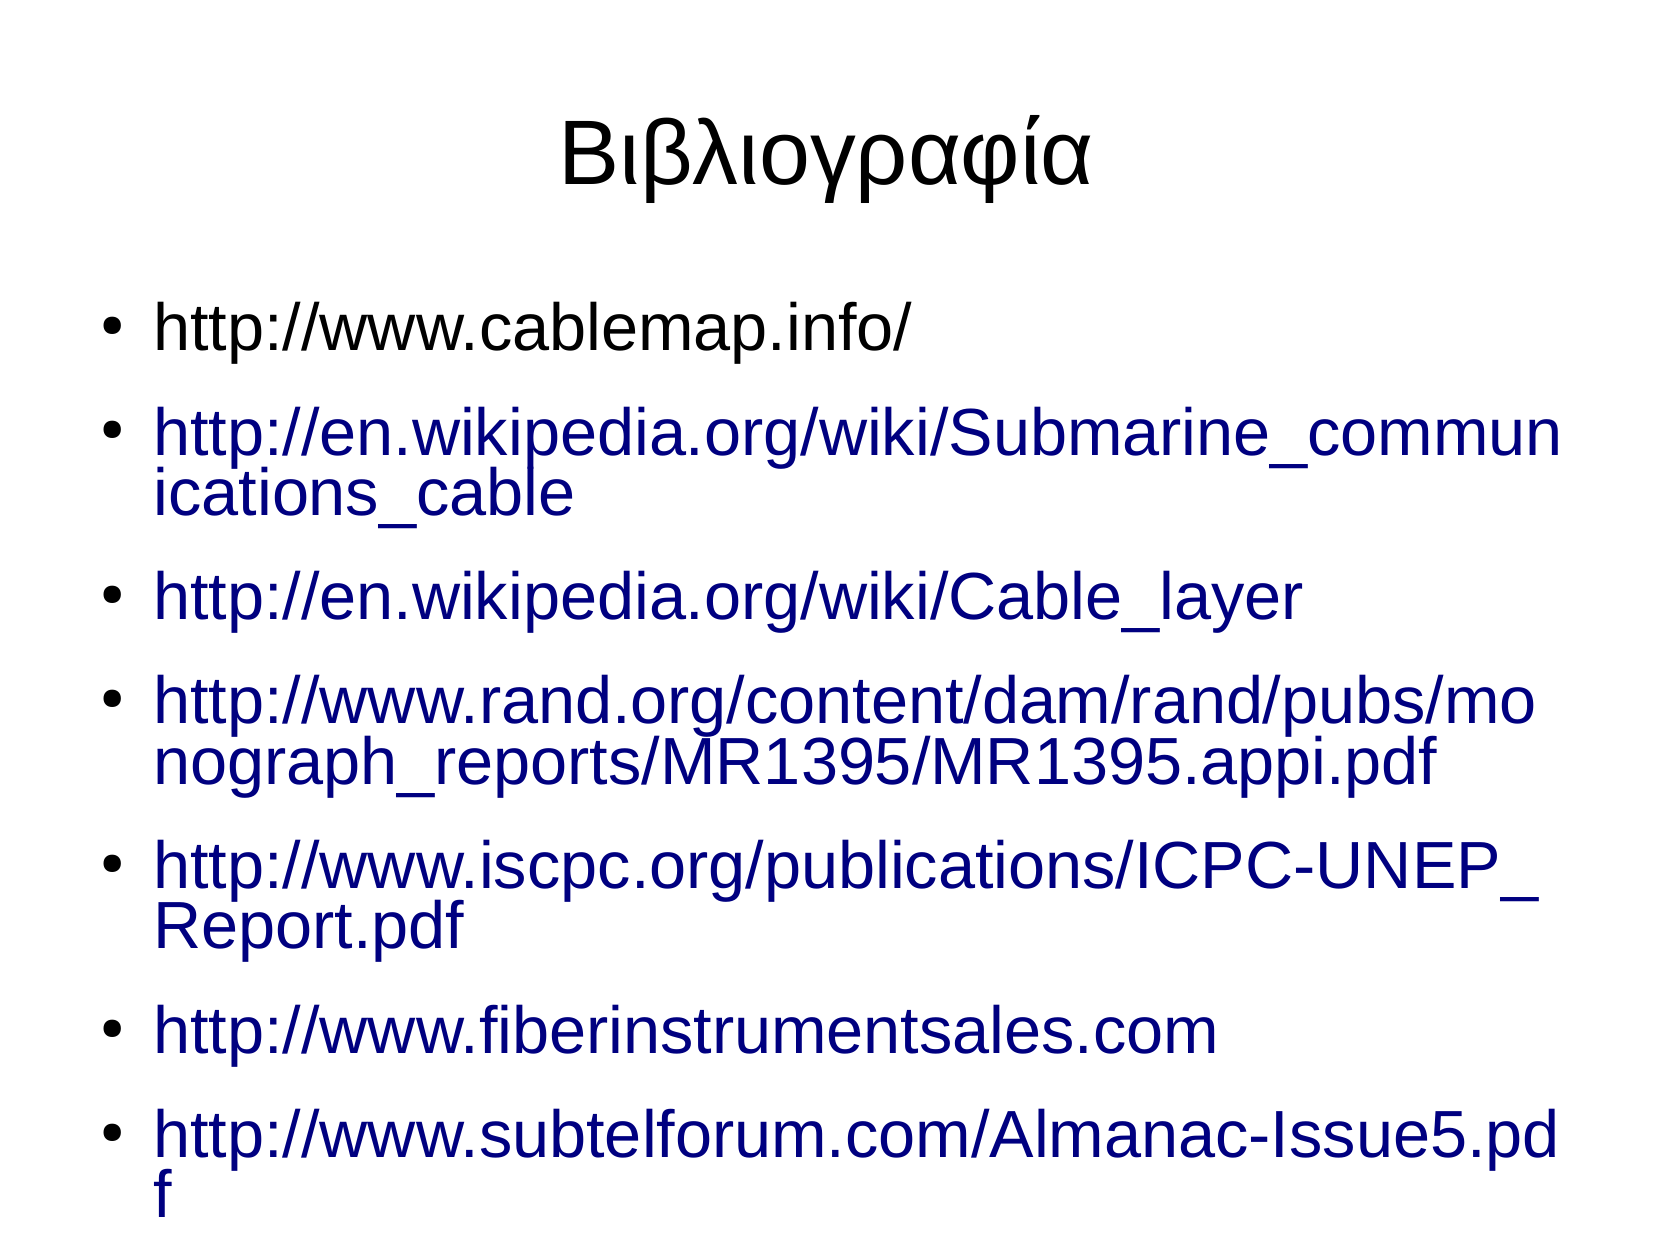

# Βιβλιογραφία
http://www.cablemap.info/
http://en.wikipedia.org/wiki/Submarine_communications_cable
http://en.wikipedia.org/wiki/Cable_layer
http://www.rand.org/content/dam/rand/pubs/monograph_reports/MR1395/MR1395.appi.pdf
http://www.iscpc.org/publications/ICPC-UNEP_Report.pdf
http://www.fiberinstrumentsales.com
http://www.subtelforum.com/Almanac-Issue5.pdf
http://www.youtube.com/watch?v=KulqAHJ16UQ
http://www.youtube.com